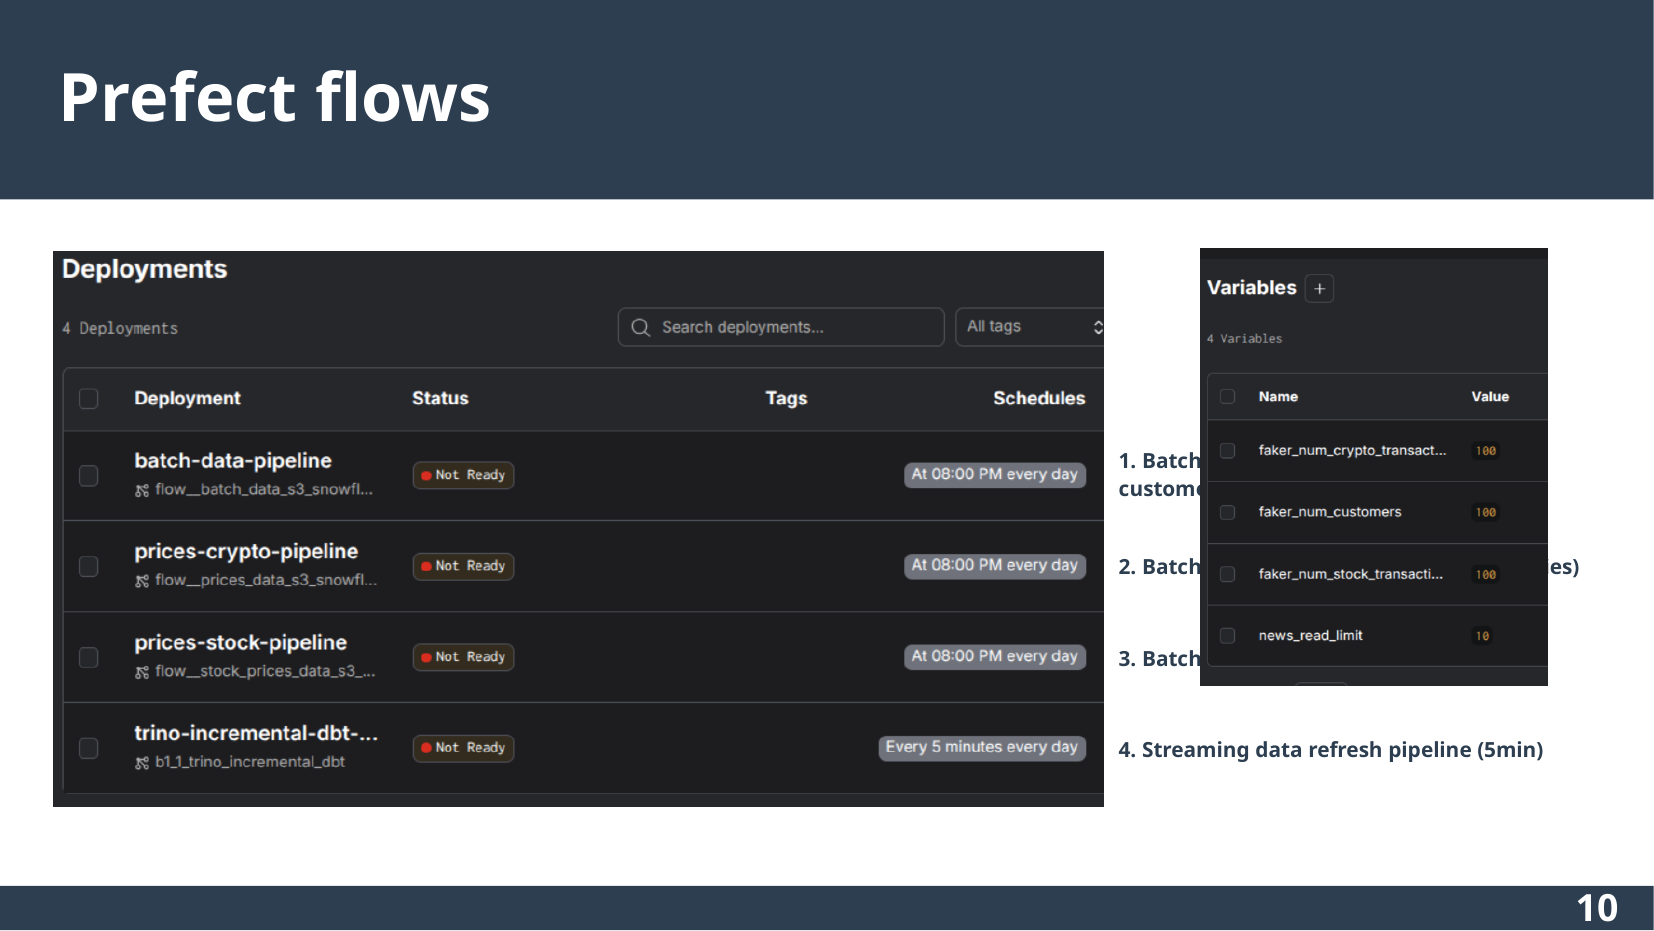

# Prefect flows
1. Batch data pipeline (Faker data – customer&transactions & News API)
2. Batch data pipeline (API cryptocurrencies)
3. Batch data pipeline (API stocks)
4. Streaming data refresh pipeline (5min)
10